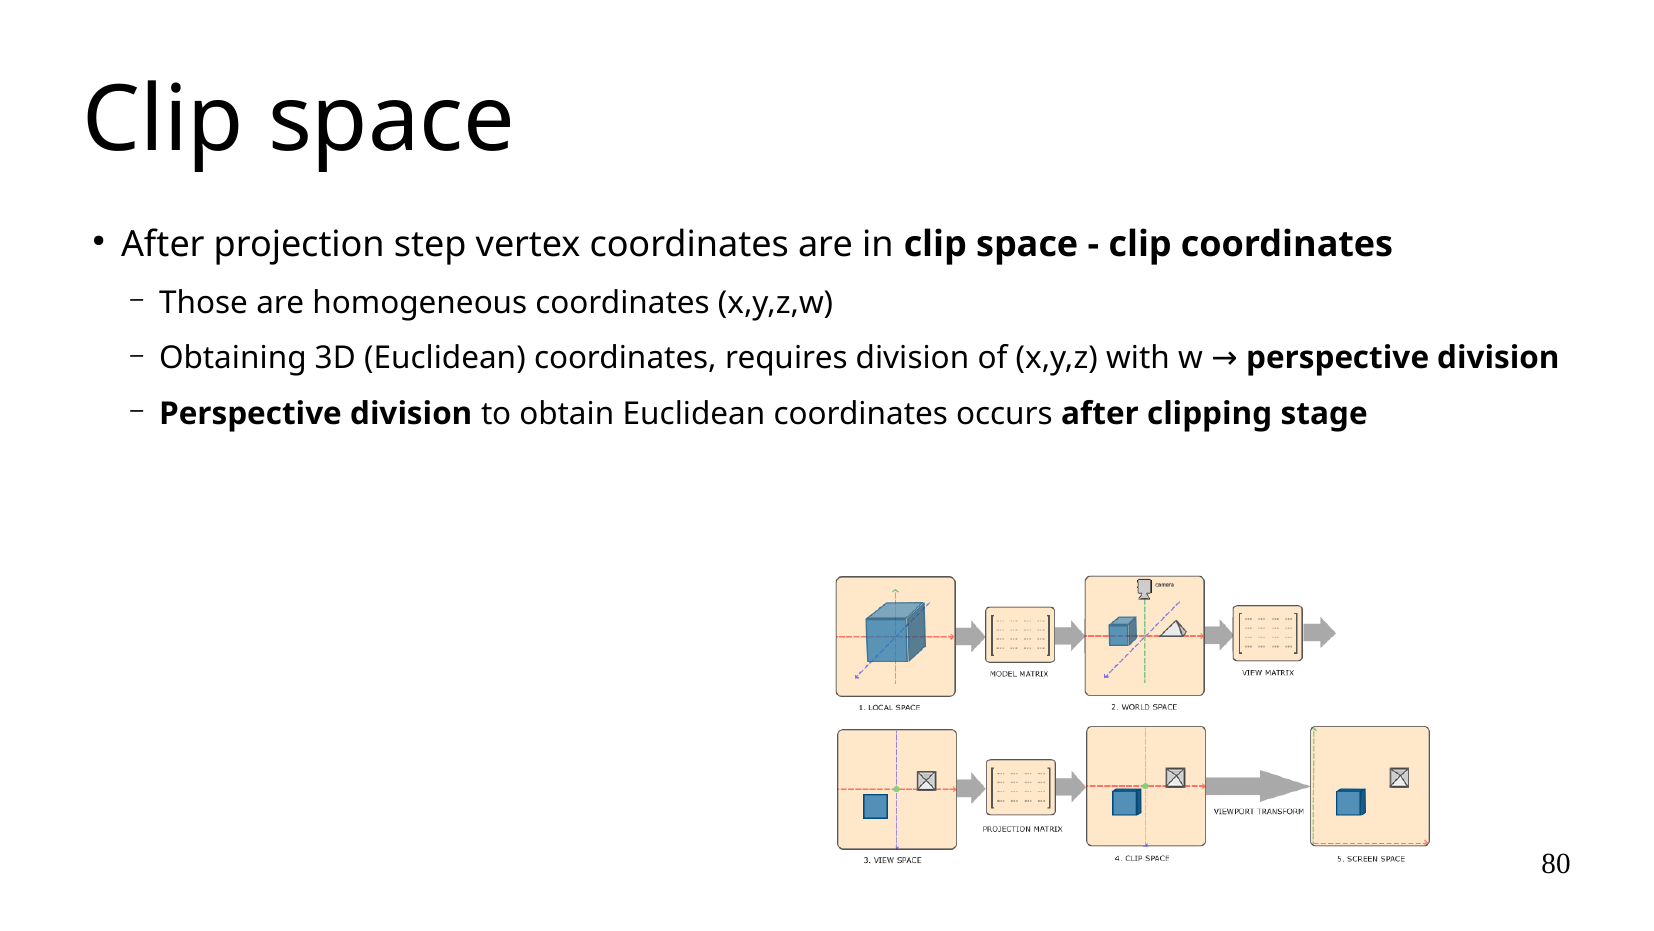

# Clip space
After projection step vertex coordinates are in clip space - clip coordinates
Those are homogeneous coordinates (x,y,z,w)
Obtaining 3D (Euclidean) coordinates, requires division of (x,y,z) with w → perspective division
Perspective division to obtain Euclidean coordinates occurs after clipping stage
80